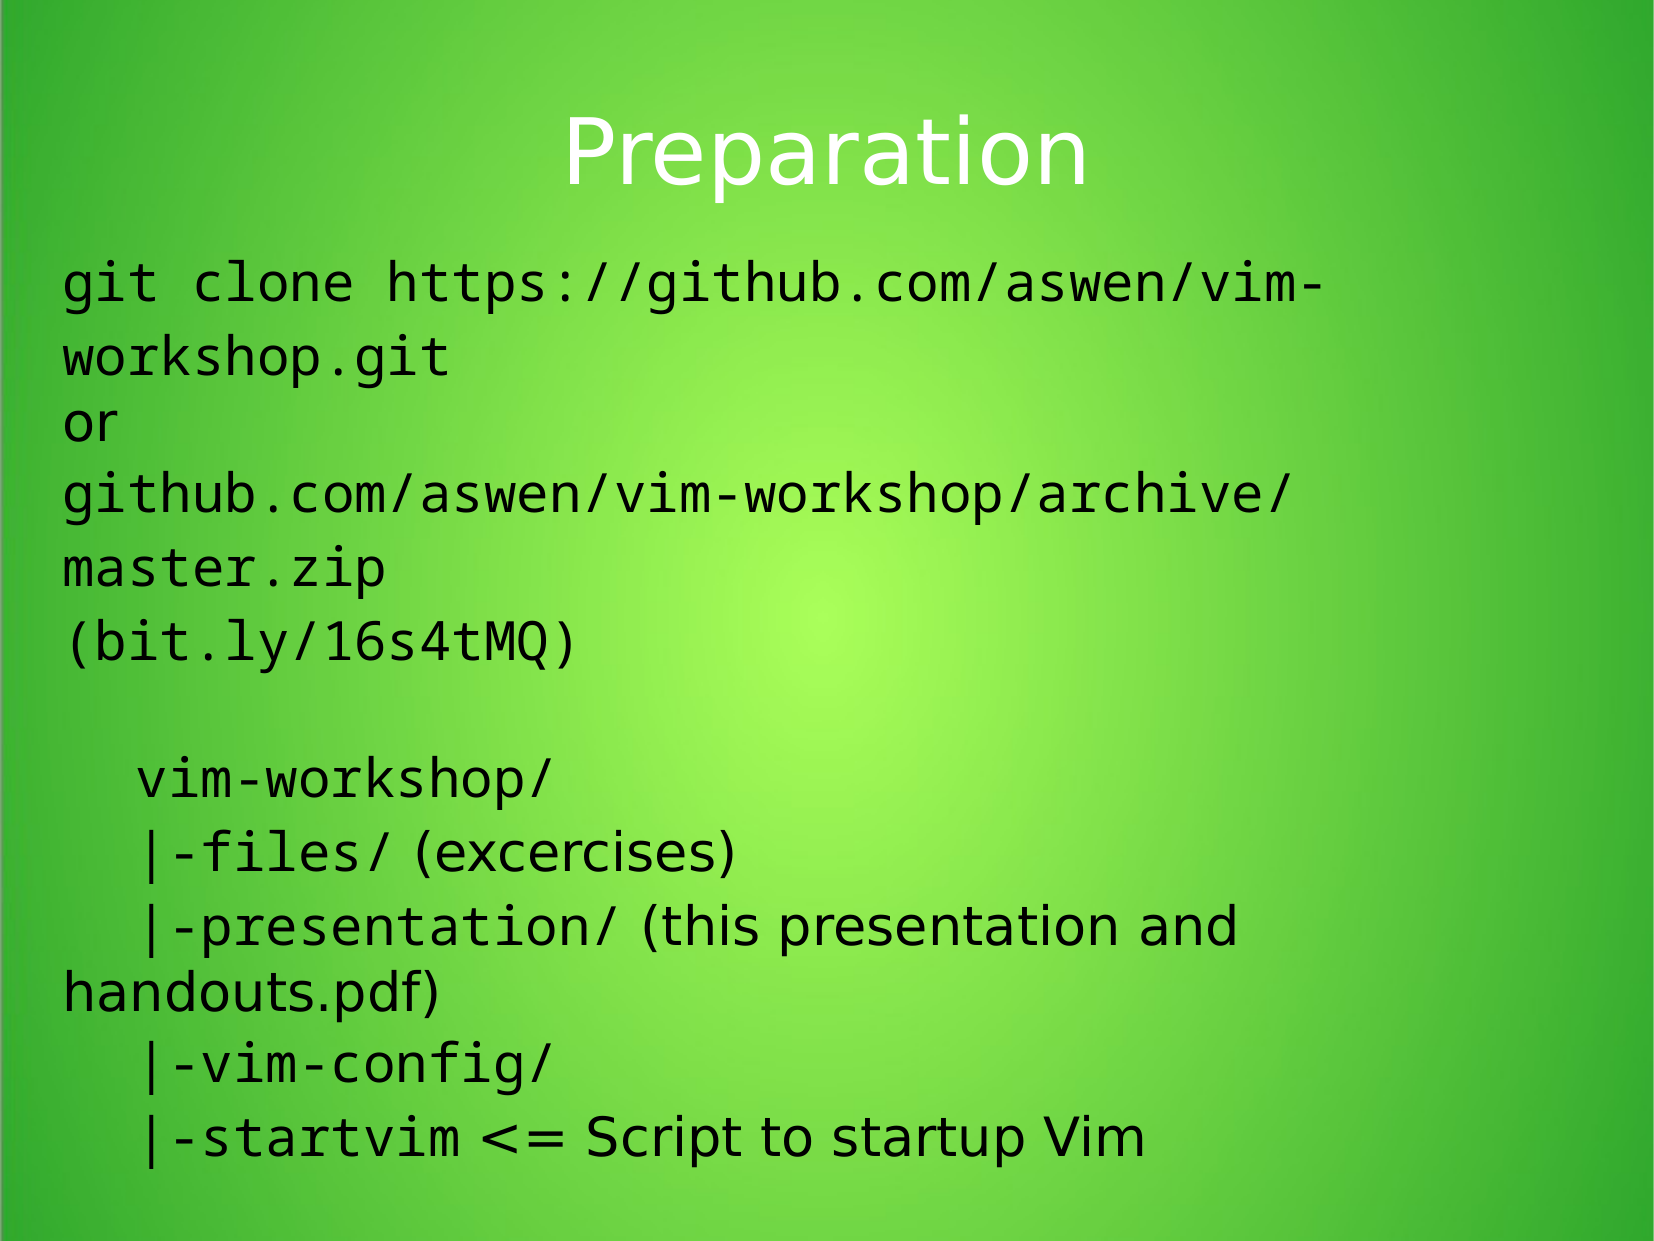

# Preparation
git clone https://github.com/aswen/vim-workshop.git
or
github.com/aswen/vim-workshop/archive/master.zip
(bit.ly/16s4tMQ)
	vim-workshop/
	|-files/ (excercises)
	|-presentation/ (this presentation and handouts.pdf)
	|-vim-config/
	|-startvim <= Script to startup Vim
Not yet installed Vim? => www.vim.org => download
No Internet, ask me for usb stick.